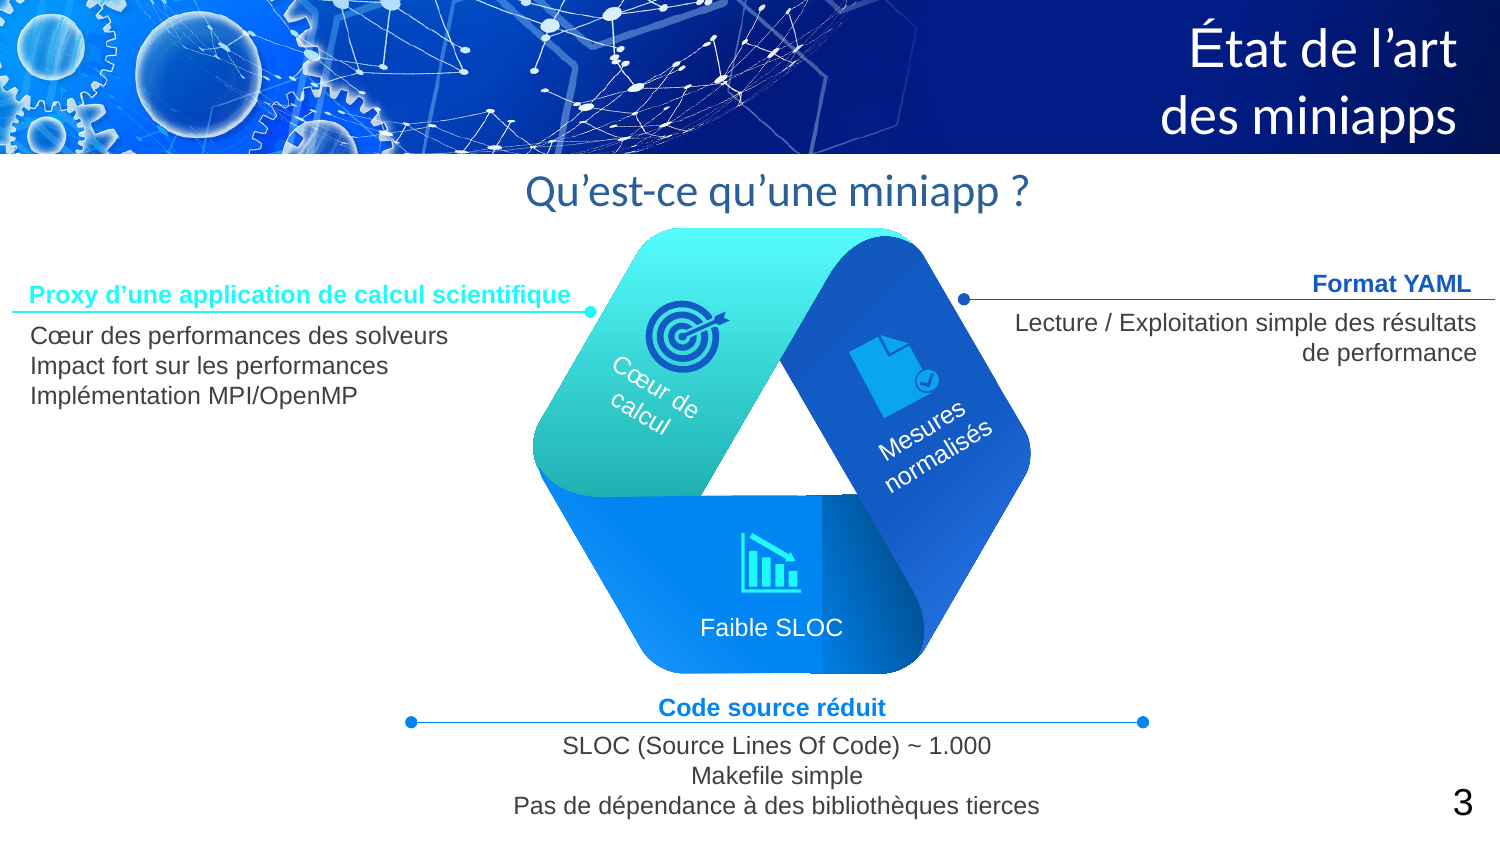

# État de l’art des miniapps
Qu’est-ce qu’une miniapp ?
Format YAML
Lecture / Exploitation simple des résultats de performance
Proxy d’une application de calcul scientifique
Cœur des performances des solveurs
Impact fort sur les performances
Implémentation MPI/OpenMP
Cœur de calcul
Mesures normalisés
Faible SLOC
Code source réduit
SLOC (Source Lines Of Code) ~ 1.000
Makefile simple
Pas de dépendance à des bibliothèques tierces
3